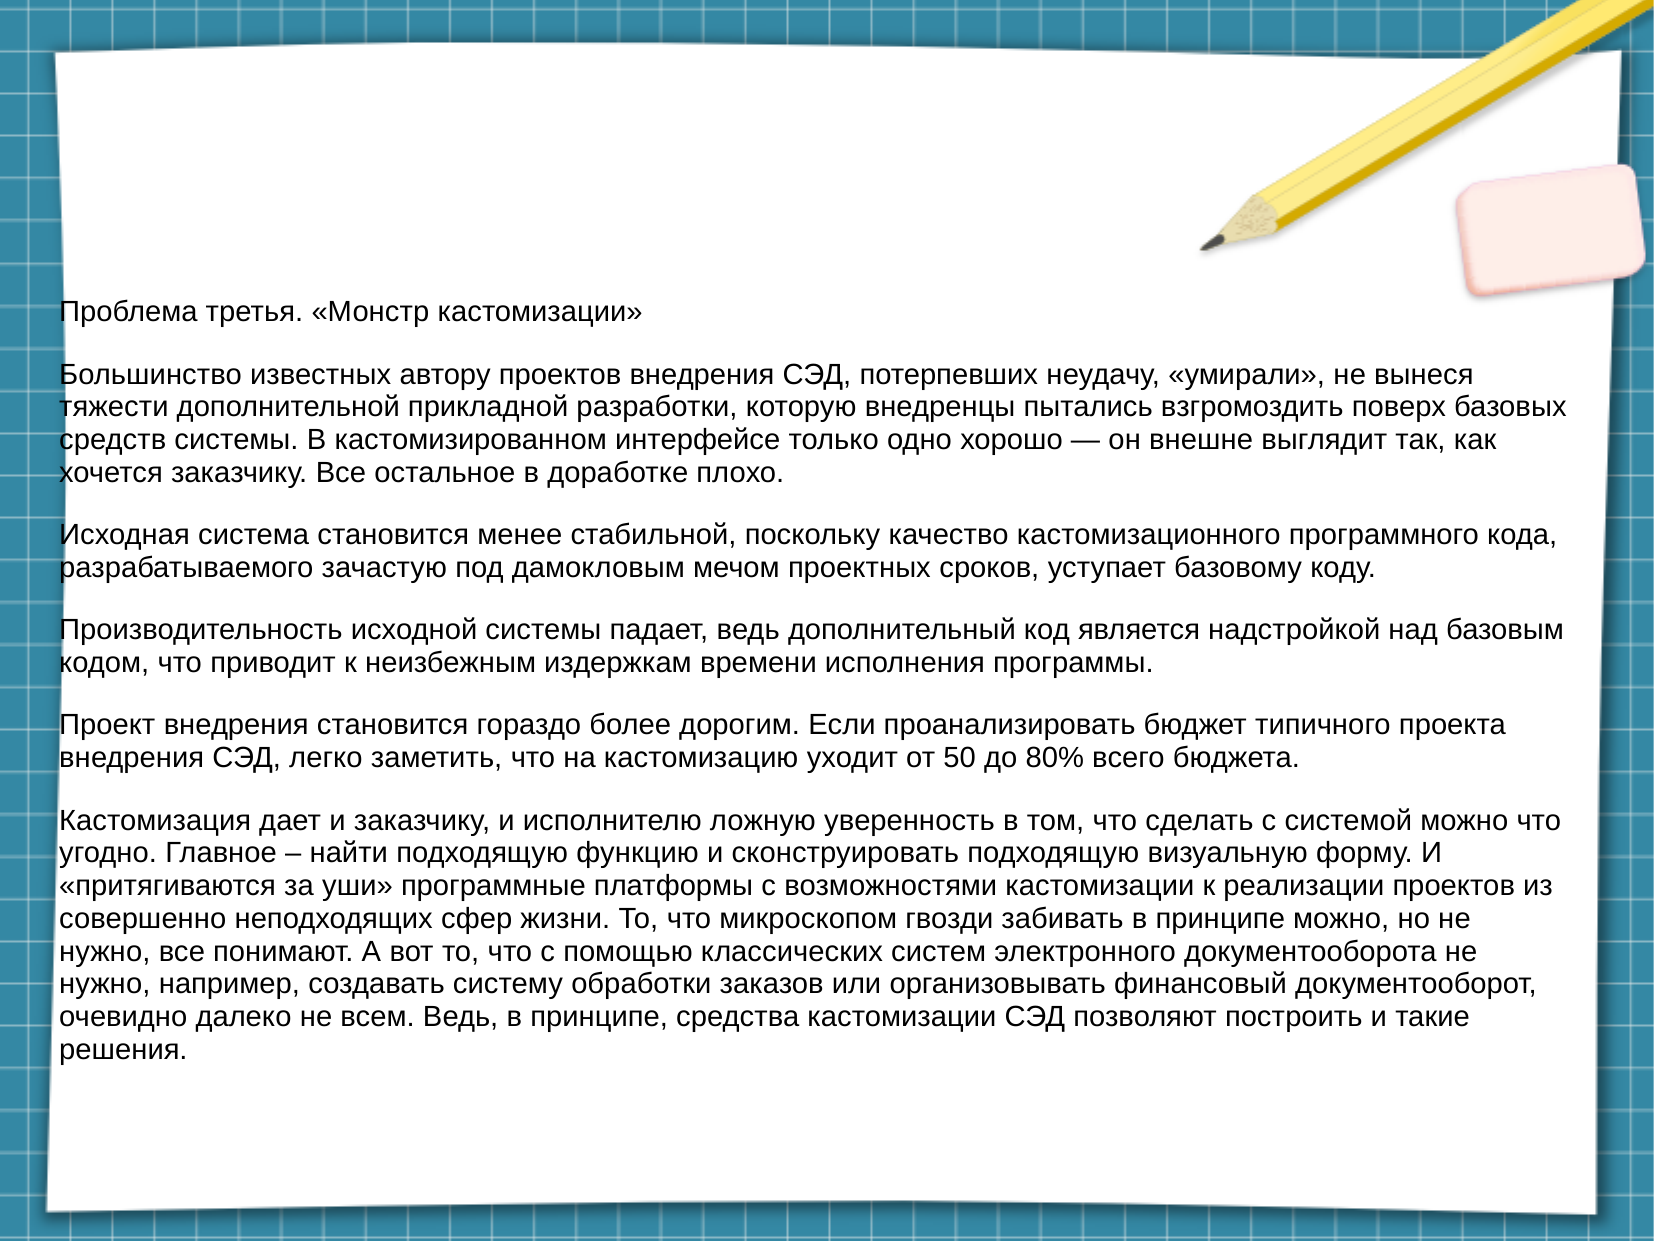

#
Проблема третья. «Монстр кастомизации»
Большинство известных автору проектов внедрения СЭД, потерпевших неудачу, «умирали», не вынеся тяжести дополнительной прикладной разработки, которую внедренцы пытались взгромоздить поверх базовых средств системы. В кастомизированном интерфейсе только одно хорошо — он внешне выглядит так, как хочется заказчику. Все остальное в доработке плохо.
Исходная система становится менее стабильной, поскольку качество кастомизационного программного кода, разрабатываемого зачастую под дамокловым мечом проектных сроков, уступает базовому коду.
Производительность исходной системы падает, ведь дополнительный код является надстройкой над базовым кодом, что приводит к неизбежным издержкам времени исполнения программы.
Проект внедрения становится гораздо более дорогим. Если проанализировать бюджет типичного проекта внедрения СЭД, легко заметить, что на кастомизацию уходит от 50 до 80% всего бюджета.
Кастомизация дает и заказчику, и исполнителю ложную уверенность в том, что сделать с системой можно что угодно. Главное – найти подходящую функцию и сконструировать подходящую визуальную форму. И «притягиваются за уши» программные платформы с возможностями кастомизации к реализации проектов из совершенно неподходящих сфер жизни. То, что микроскопом гвозди забивать в принципе можно, но не нужно, все понимают. А вот то, что с помощью классических систем электронного документооборота не нужно, например, создавать систему обработки заказов или организовывать финансовый документооборот, очевидно далеко не всем. Ведь, в принципе, средства кастомизации СЭД позволяют построить и такие решения.